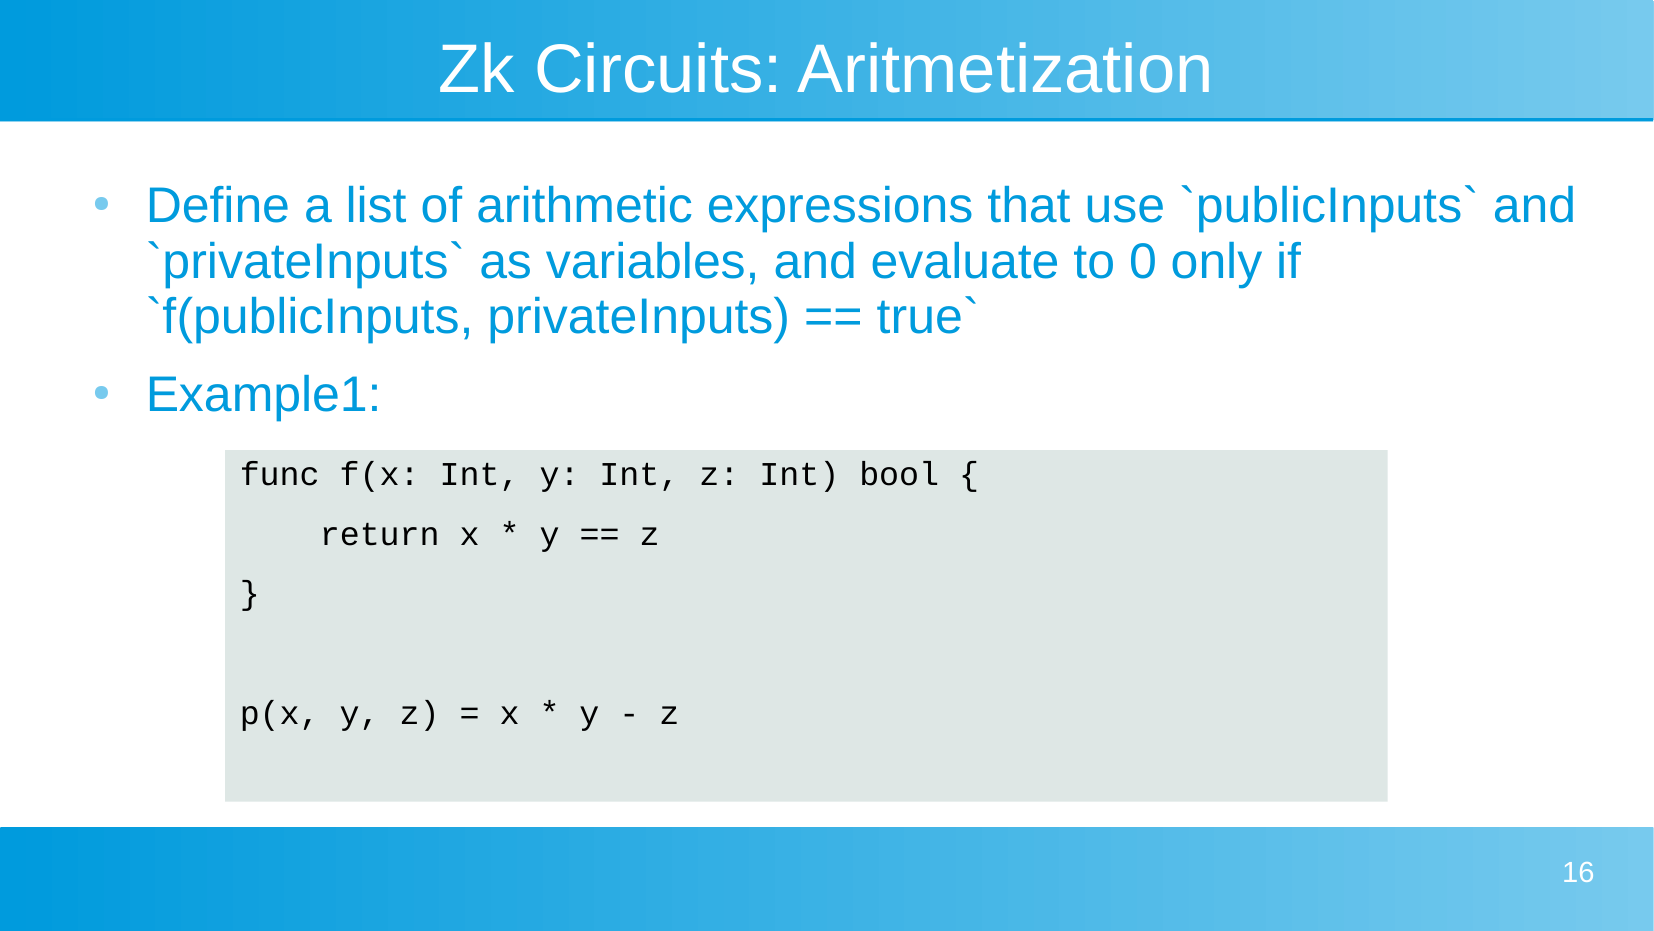

# Zk Circuits: Aritmetization
Define a list of arithmetic expressions that use `publicInputs` and `privateInputs` as variables, and evaluate to 0 only if `f(publicInputs, privateInputs) == true`
Example1:
func f(x: Int, y: Int, z: Int) bool {
 return x * y == z
}
p(x, y, z) = x * y - z
16